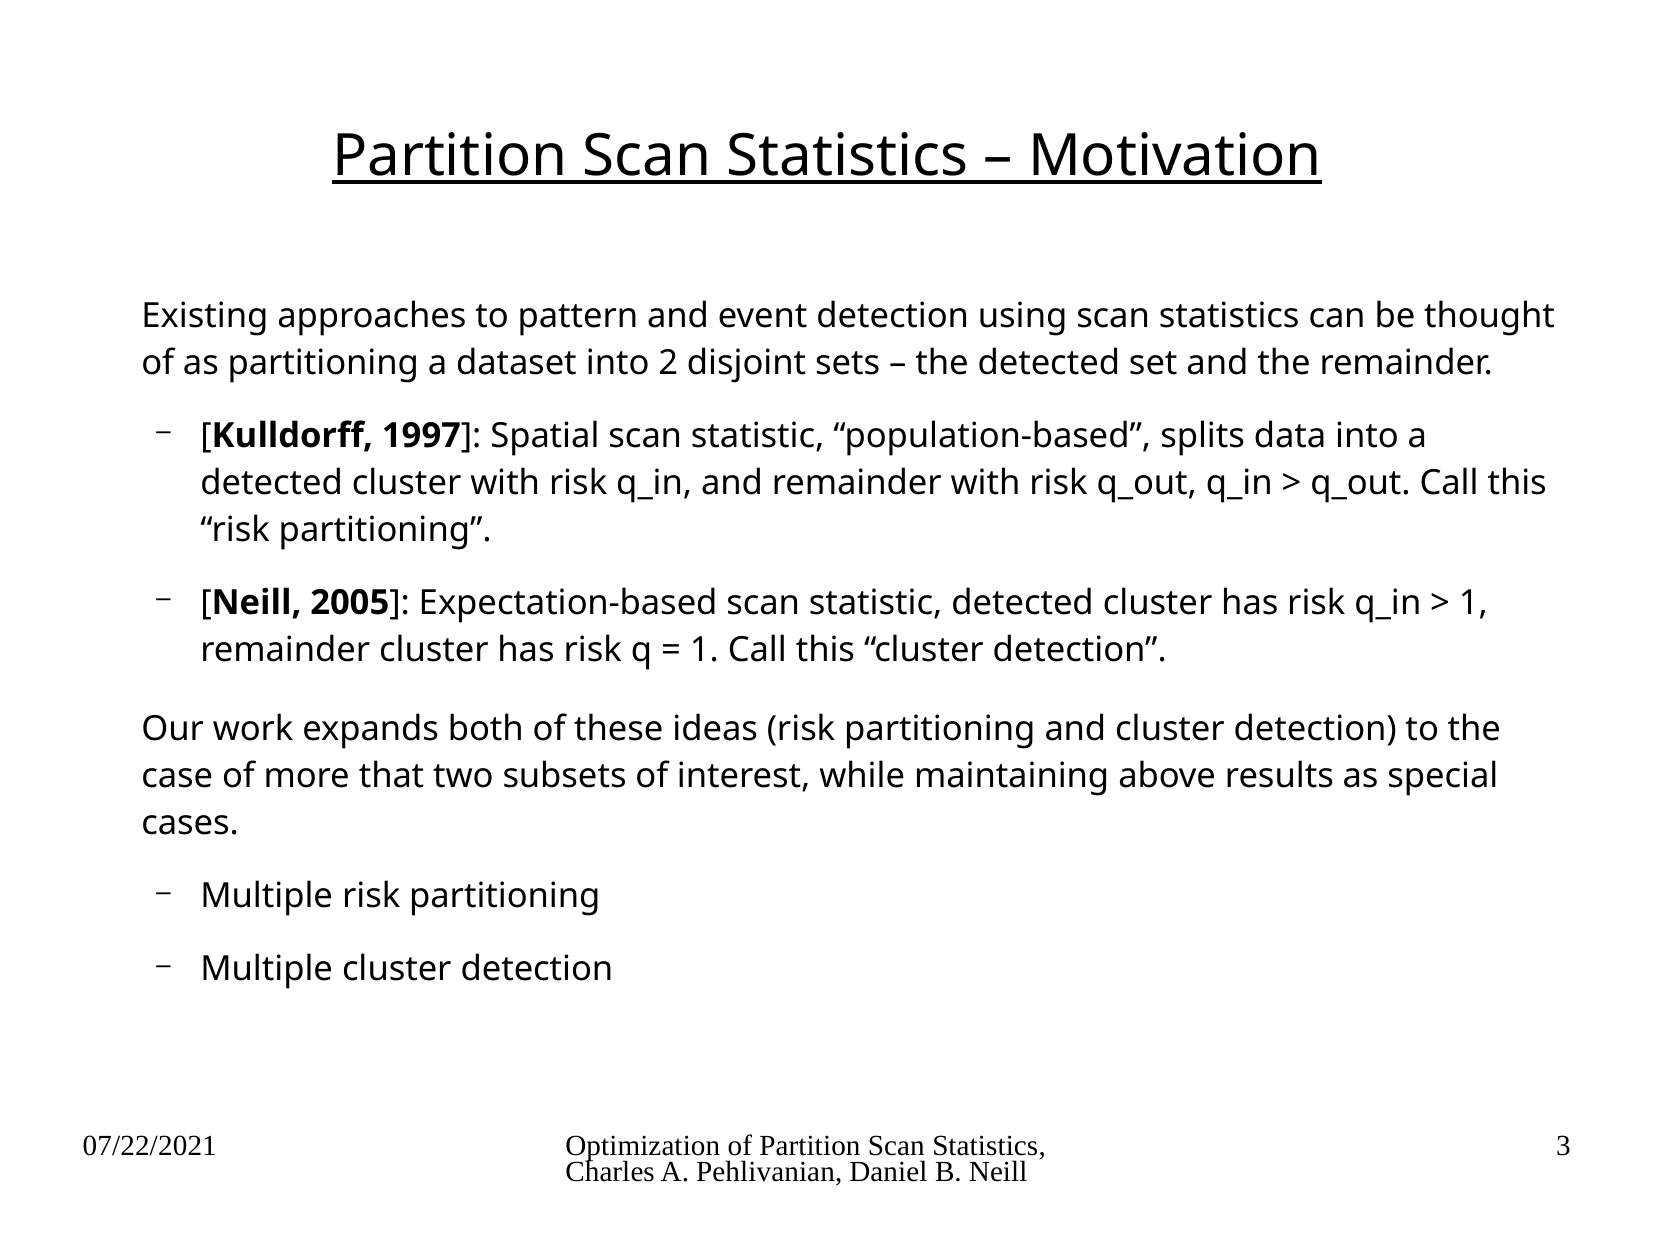

# Partition Scan Statistics – Motivation
Existing approaches to pattern and event detection using scan statistics can be thought of as partitioning a dataset into 2 disjoint sets – the detected set and the remainder.
[Kulldorff, 1997]: Spatial scan statistic, “population-based”, splits data into a detected cluster with risk q_in, and remainder with risk q_out, q_in > q_out. Call this “risk partitioning”.
[Neill, 2005]: Expectation-based scan statistic, detected cluster has risk q_in > 1, remainder cluster has risk q = 1. Call this “cluster detection”.
Our work expands both of these ideas (risk partitioning and cluster detection) to the case of more that two subsets of interest, while maintaining above results as special cases.
Multiple risk partitioning
Multiple cluster detection
07/22/2021
Optimization of Partition Scan Statistics, Charles A. Pehlivanian, Daniel B. Neill
3